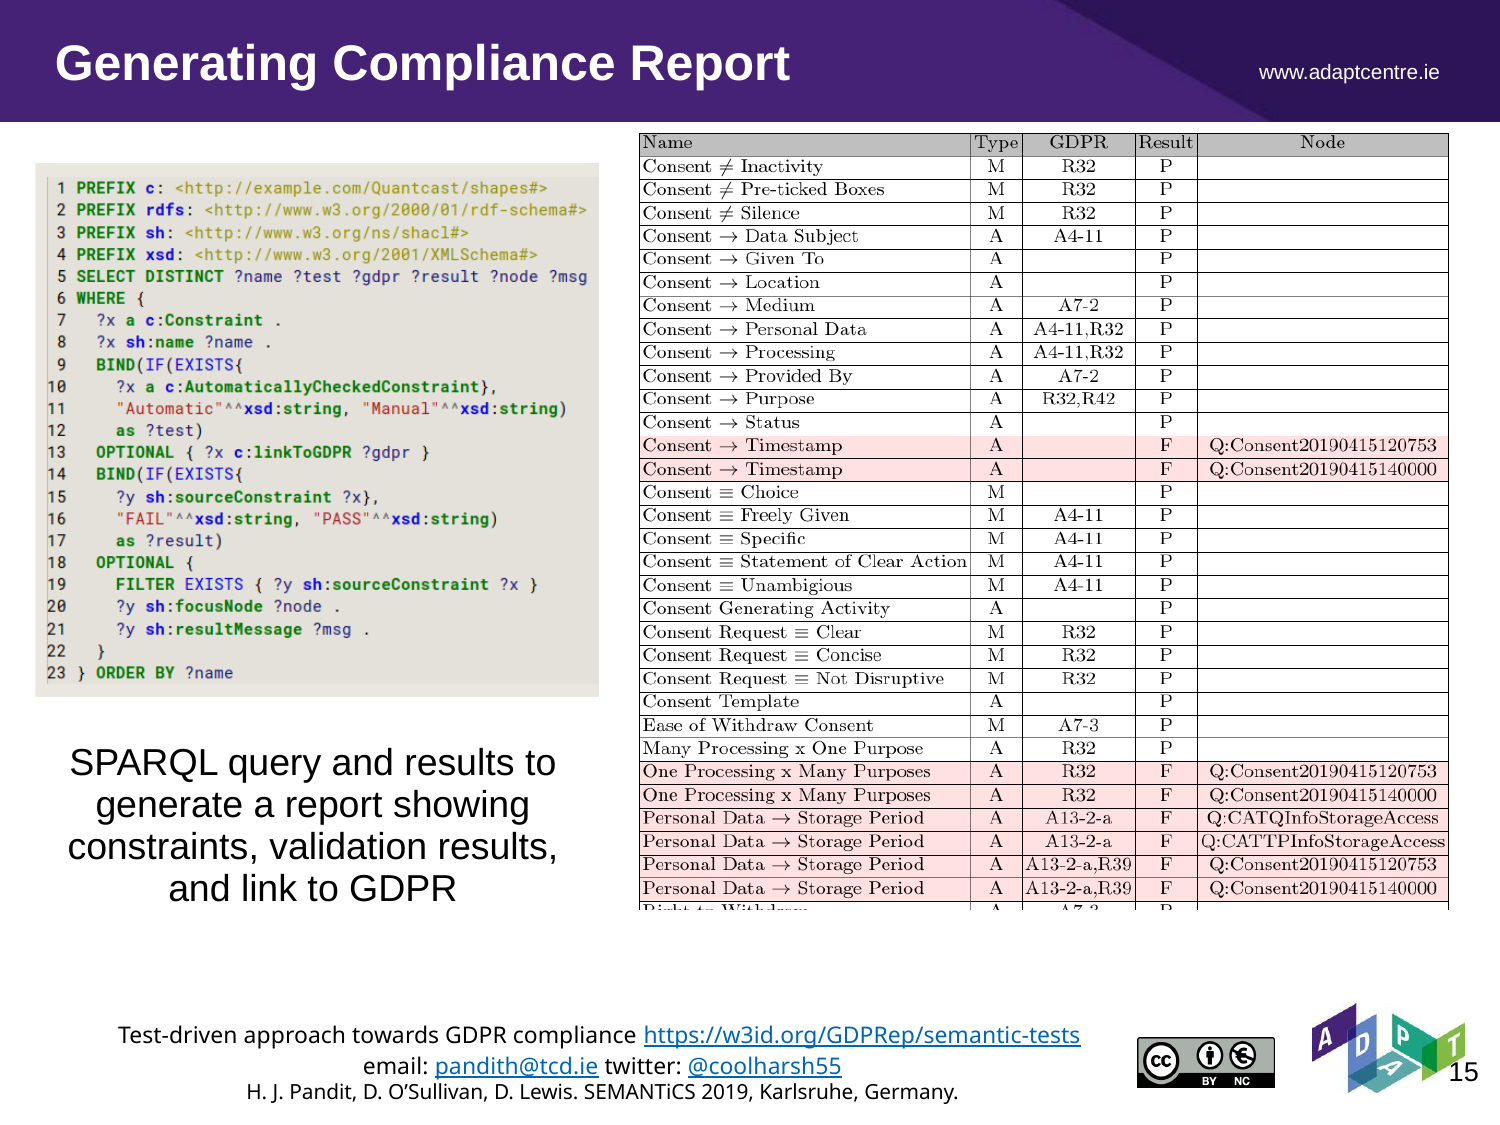

# Generating Compliance Report
SPARQL query and results to generate a report showing constraints, validation results, and link to GDPR